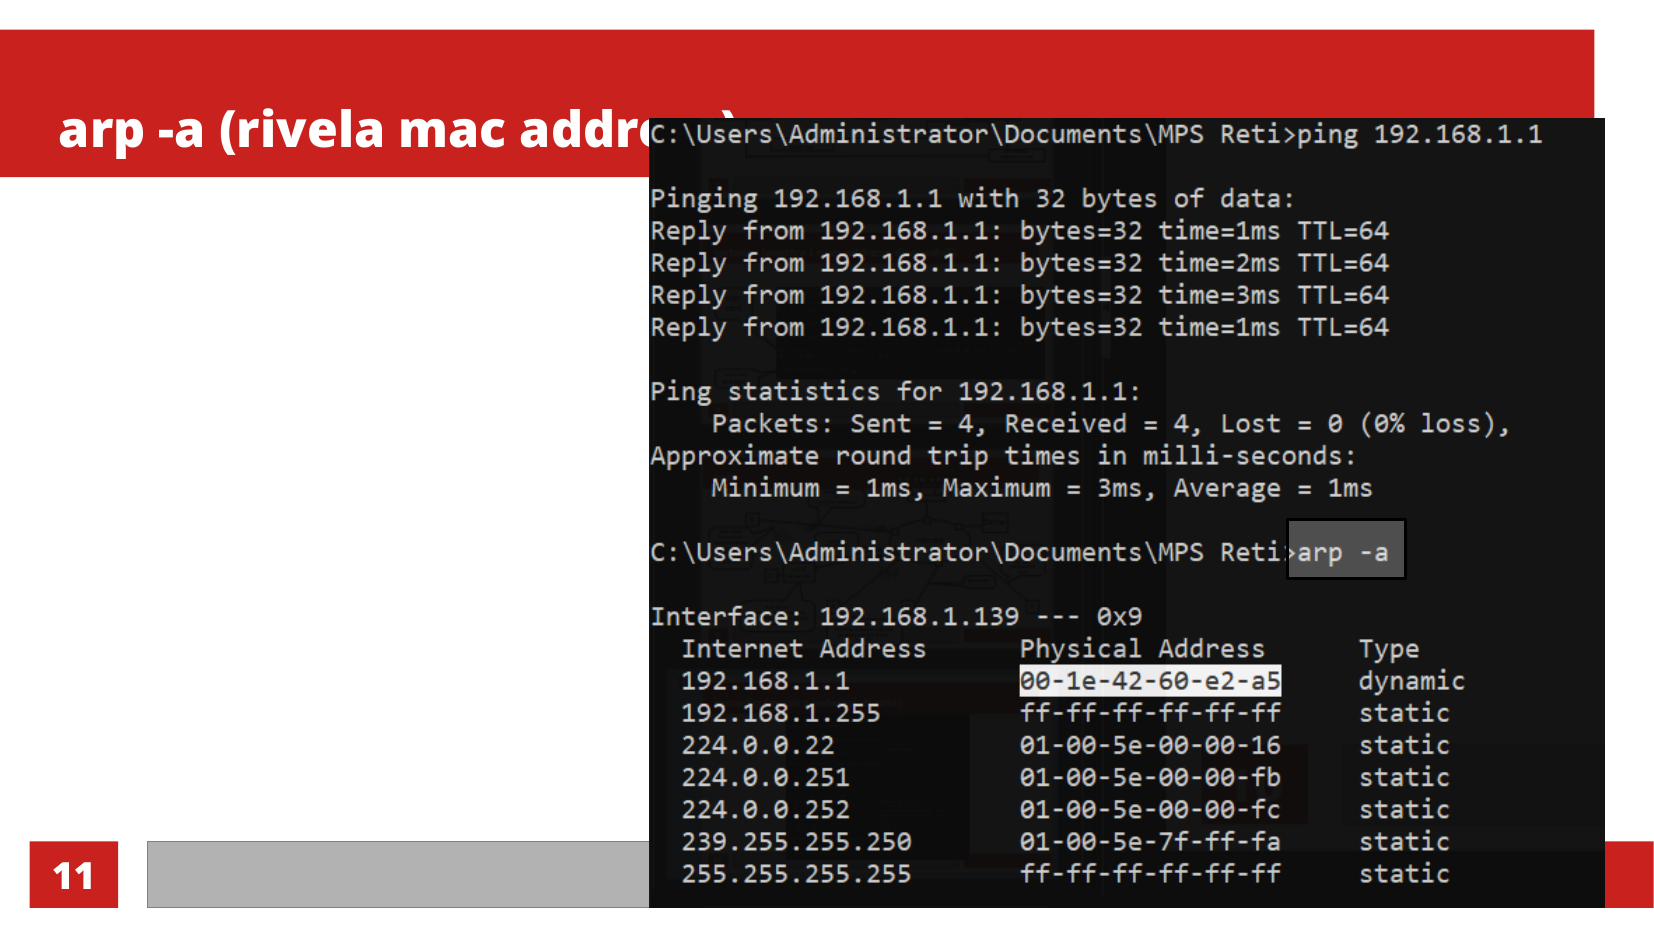

# arp -a (rivela mac address)
11